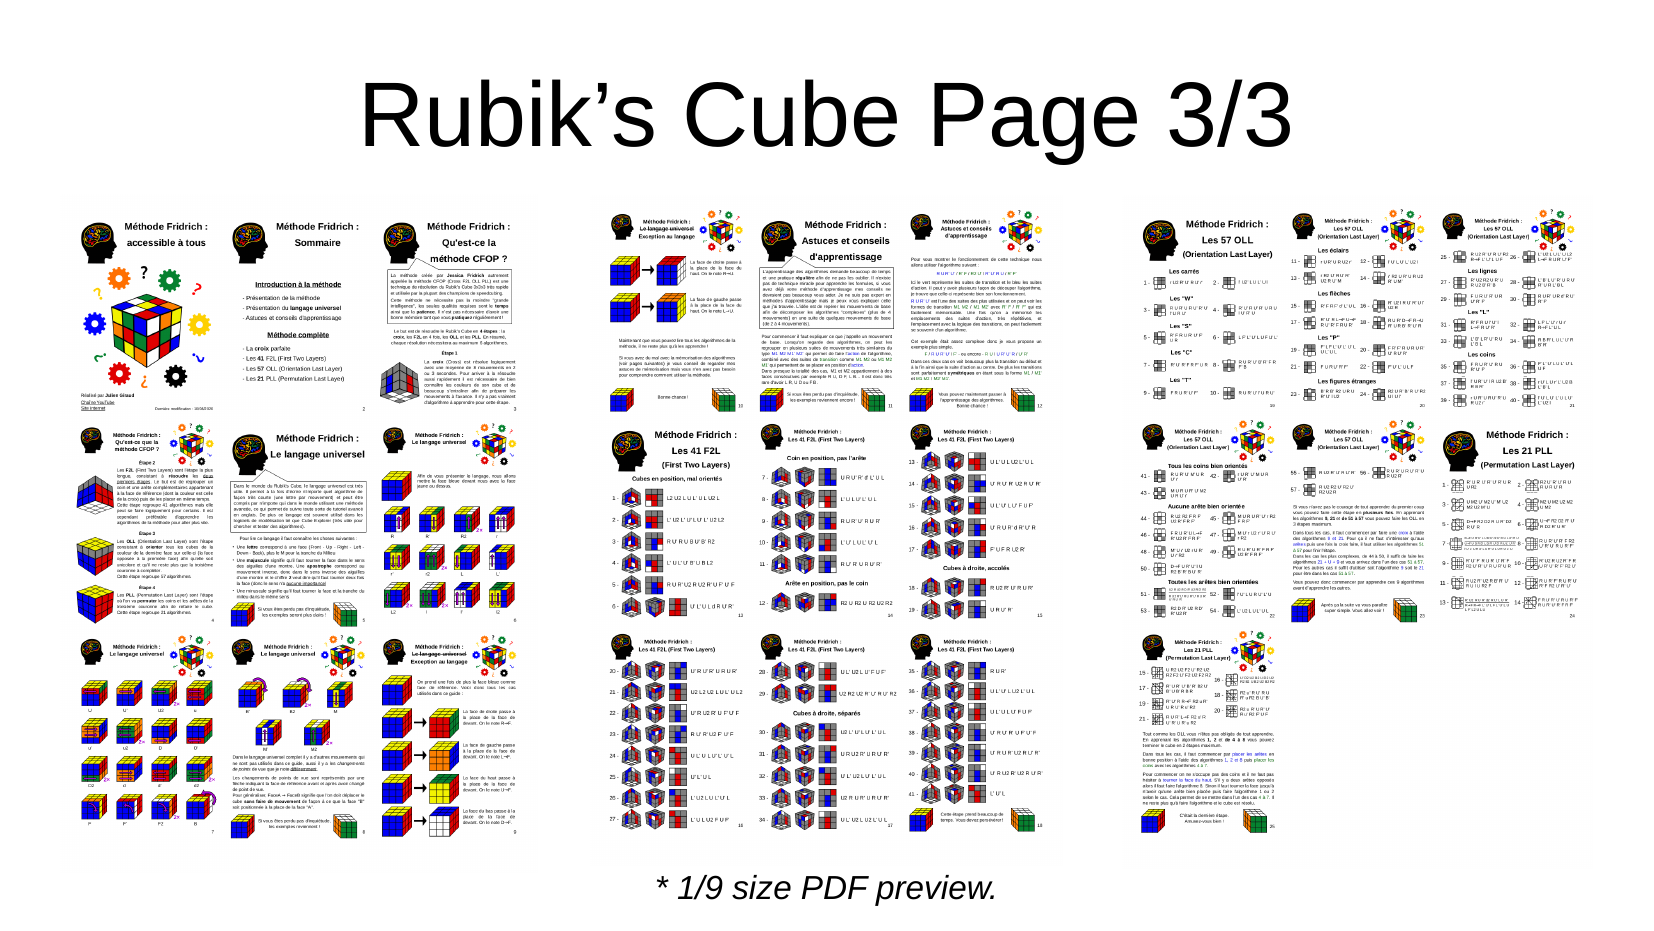

# Rubik’s Cube Page 3/3
* 1/9 size PDF preview.